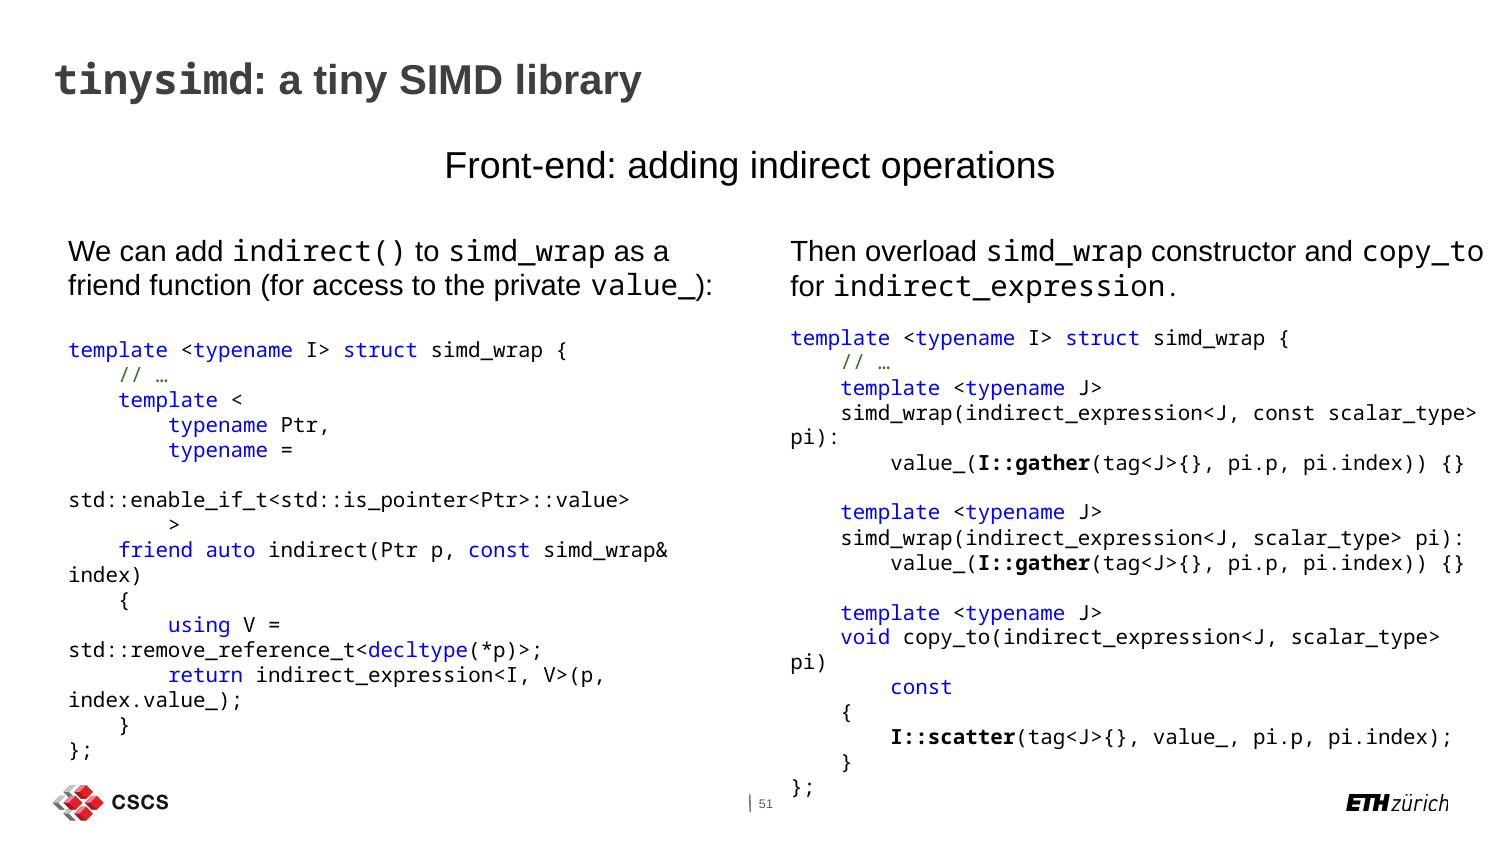

tinysimd: a tiny SIMD library
# Front-end: adding indirect operations
We can add indirect() to simd_wrap as a friend function (for access to the private value_):
template <typename I> struct simd_wrap {
 // …
 template <
 typename Ptr,
 typename =
 std::enable_if_t<std::is_pointer<Ptr>::value>
 >
 friend auto indirect(Ptr p, const simd_wrap& index)
 {
 using V = std::remove_reference_t<decltype(*p)>;
 return indirect_expression<I, V>(p, index.value_);
 }
};
Then overload simd_wrap constructor and copy_to for indirect_expression.
template <typename I> struct simd_wrap {
 // …
 template <typename J>
 simd_wrap(indirect_expression<J, const scalar_type> pi):
 value_(I::gather(tag<J>{}, pi.p, pi.index)) {}
 template <typename J>
 simd_wrap(indirect_expression<J, scalar_type> pi):
 value_(I::gather(tag<J>{}, pi.p, pi.index)) {}
 template <typename J>
 void copy_to(indirect_expression<J, scalar_type> pi)
 const
 {
 I::scatter(tag<J>{}, value_, pi.p, pi.index);
 }
};